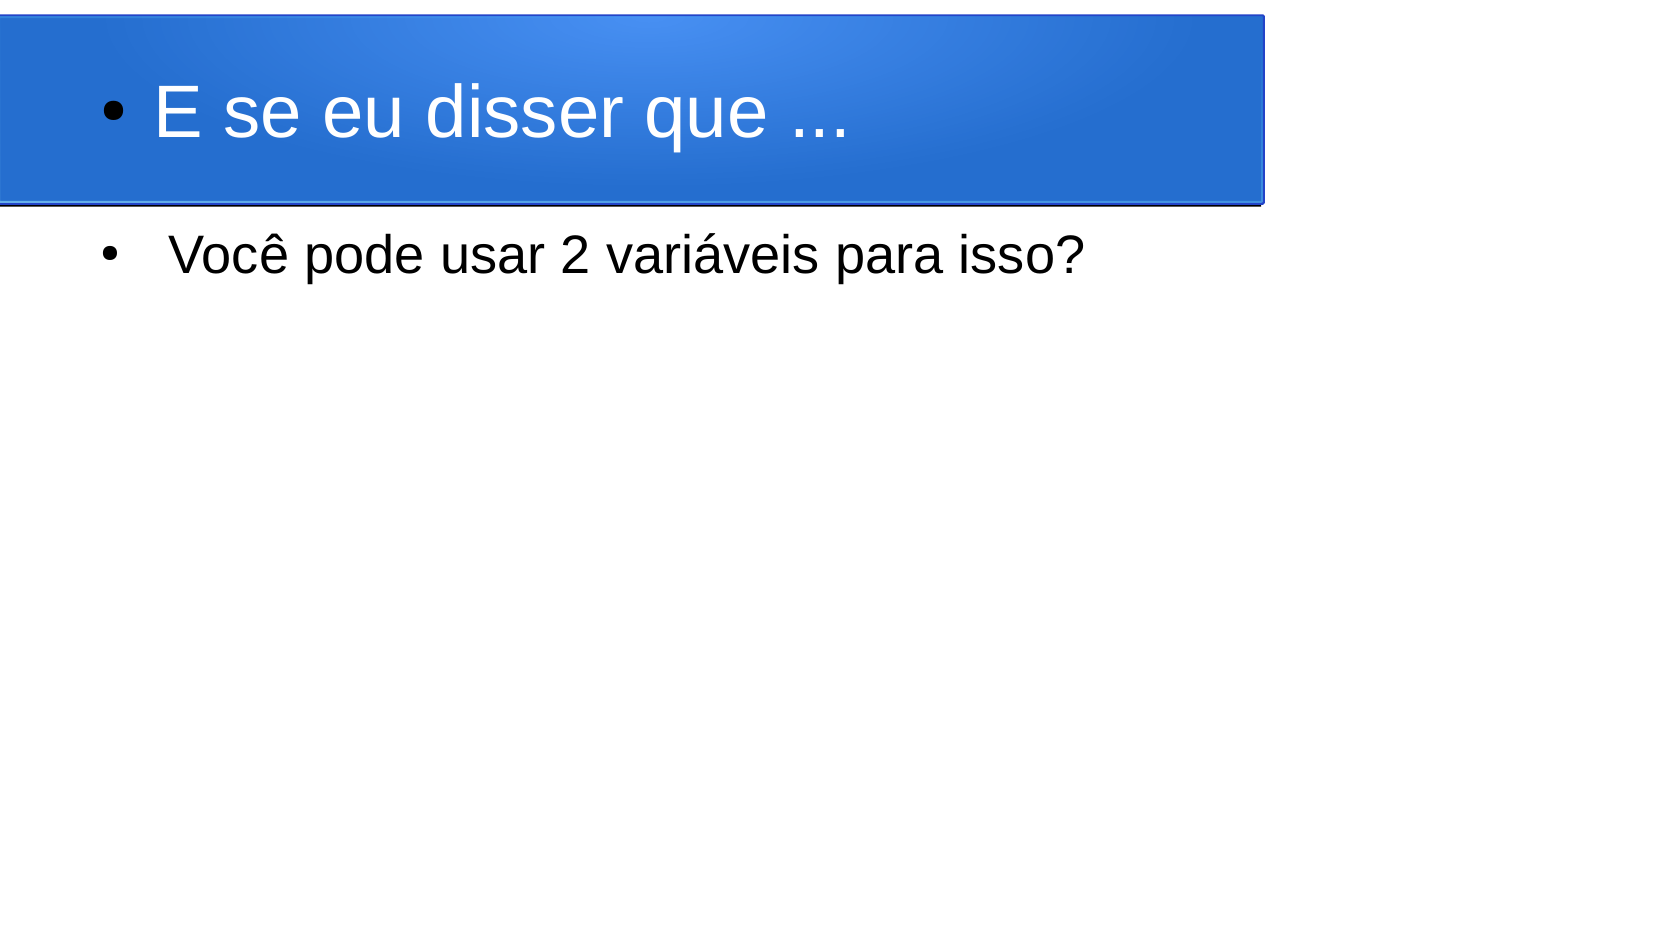

# E se eu disser que ...
 Você pode usar 2 variáveis para isso?